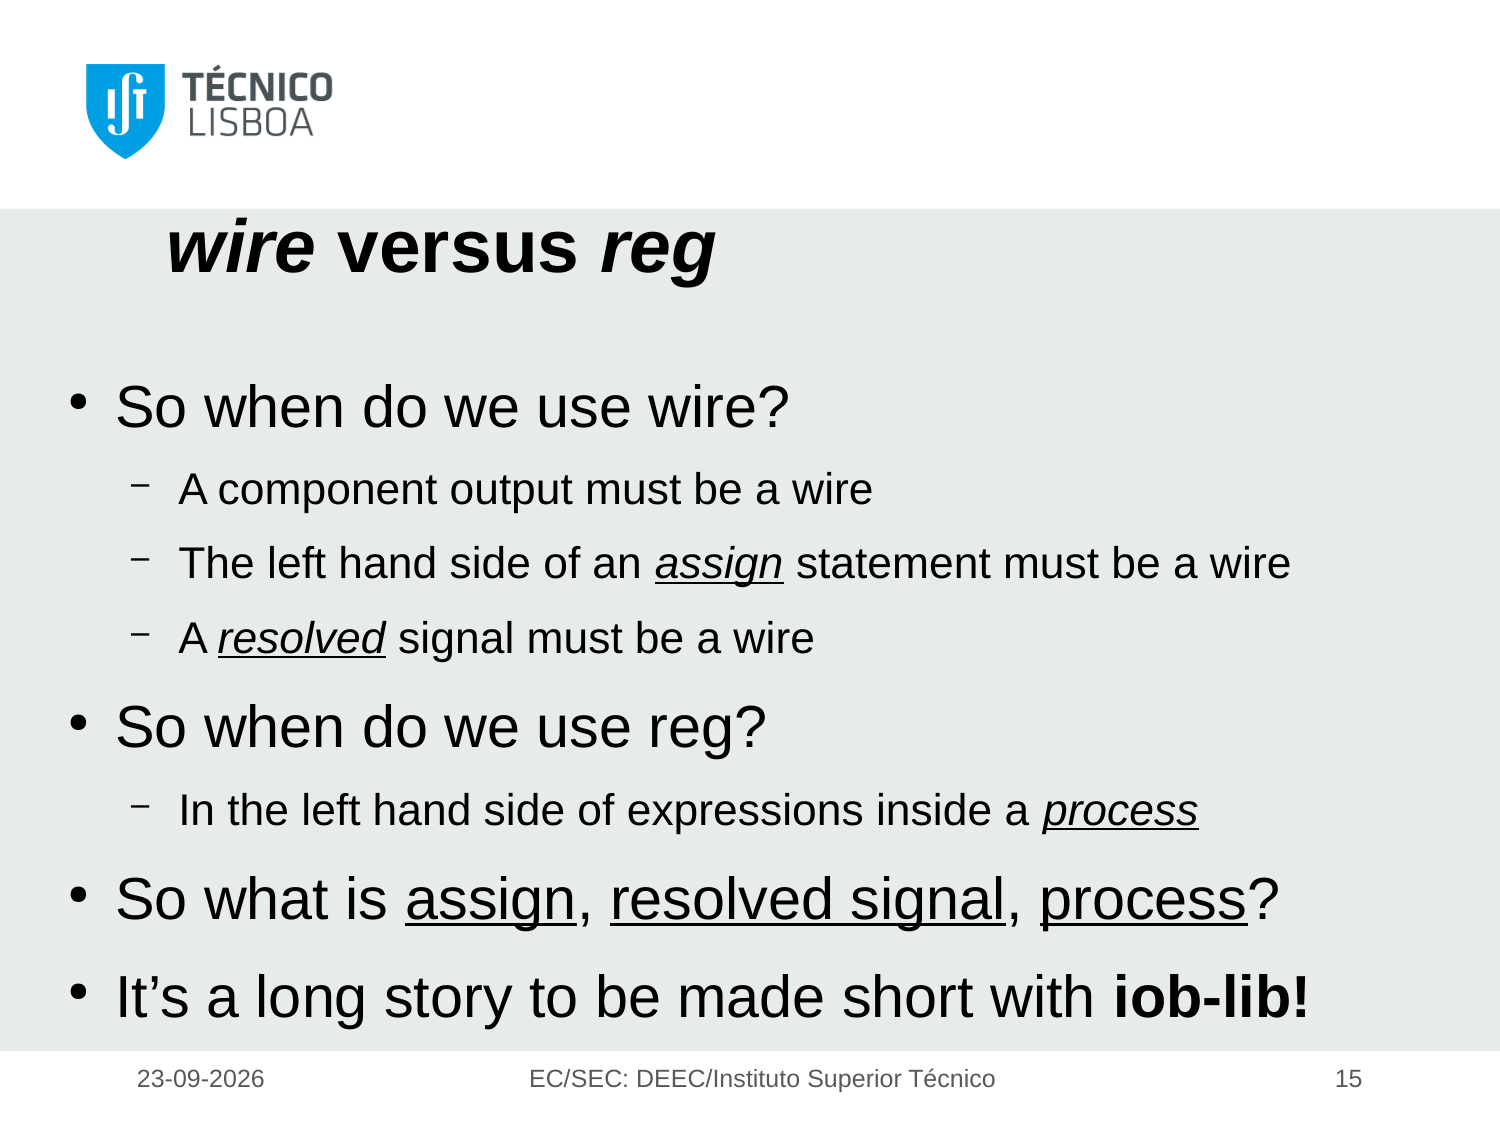

# wire versus reg
So when do we use wire?
A component output must be a wire
The left hand side of an assign statement must be a wire
A resolved signal must be a wire
So when do we use reg?
In the left hand side of expressions inside a process
So what is assign, resolved signal, process?
It’s a long story to be made short with iob-lib!
EC/SEC: DEEC/Instituto Superior Técnico